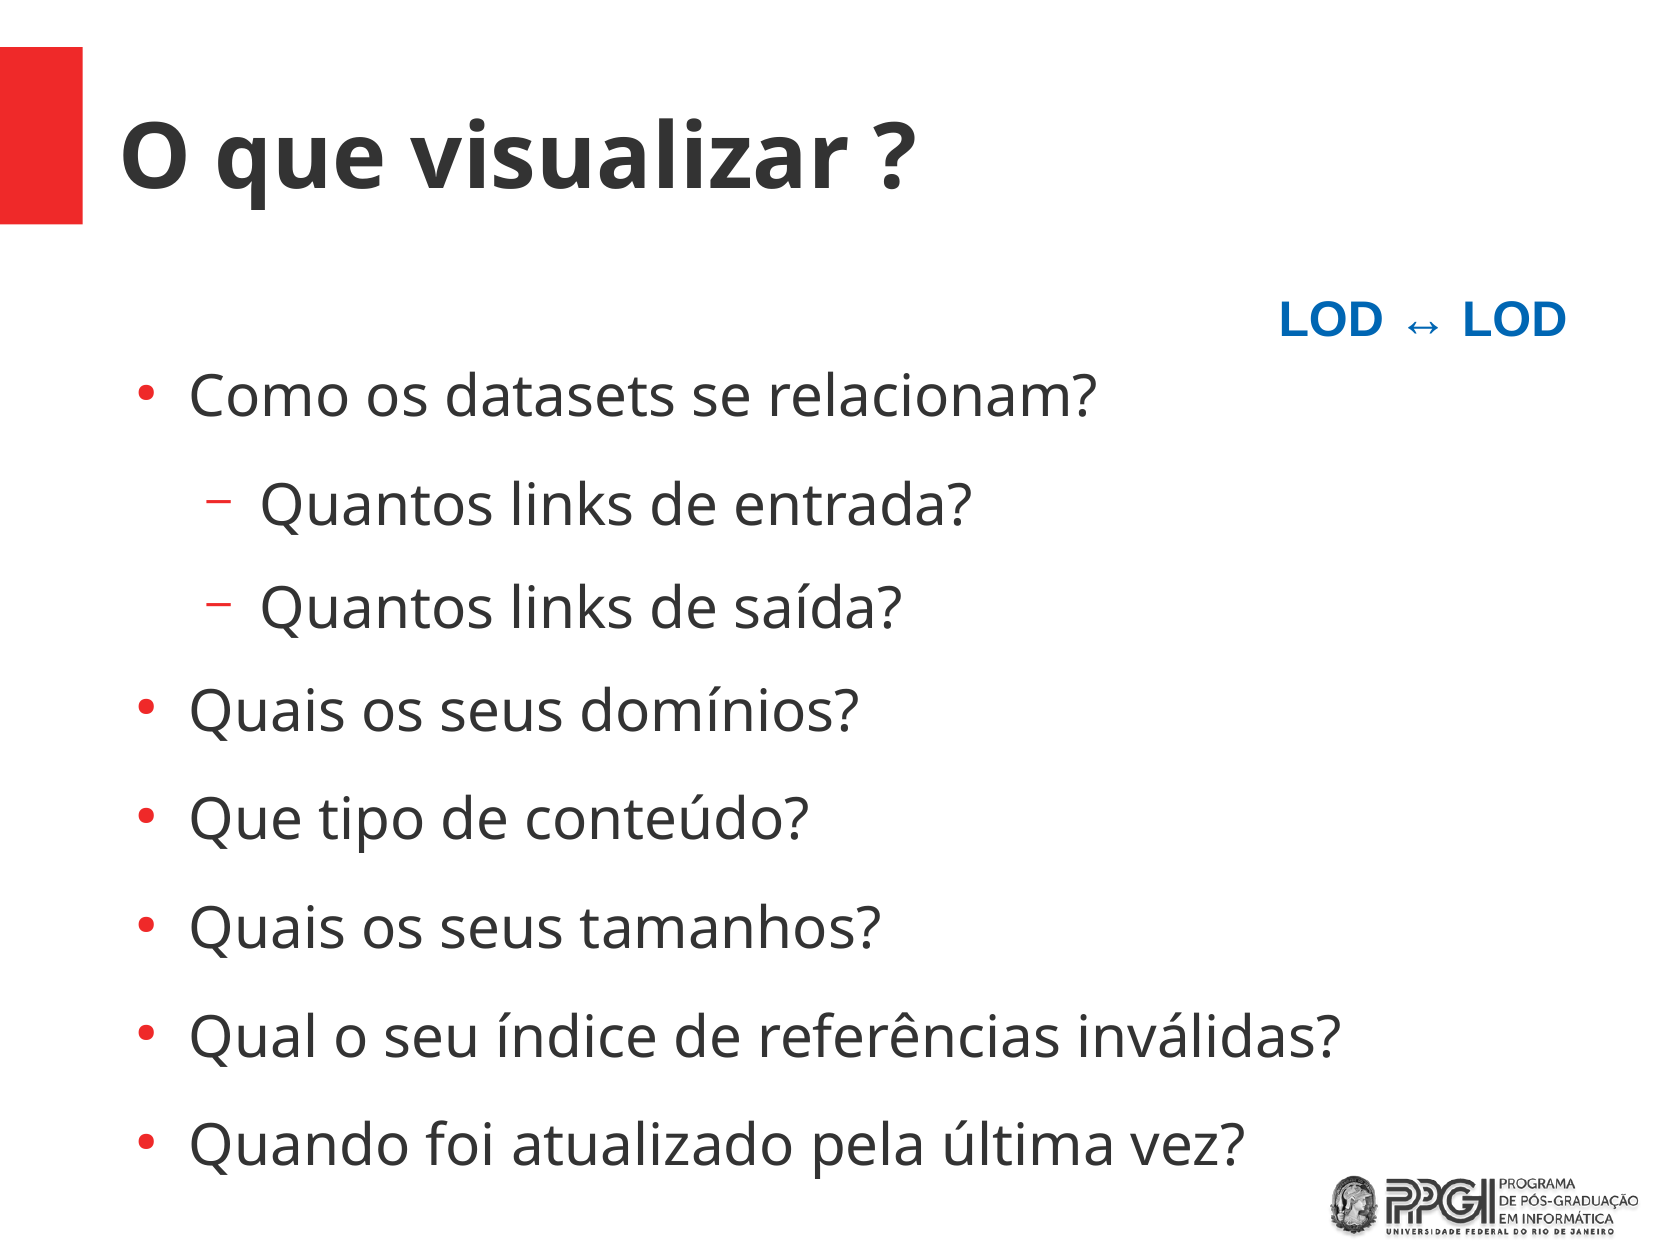

# O que visualizar ?
LOD ↔ LOD
Como os datasets se relacionam?
Quantos links de entrada?
Quantos links de saída?
Quais os seus domínios?
Que tipo de conteúdo?
Quais os seus tamanhos?
Qual o seu índice de referências inválidas?
Quando foi atualizado pela última vez?